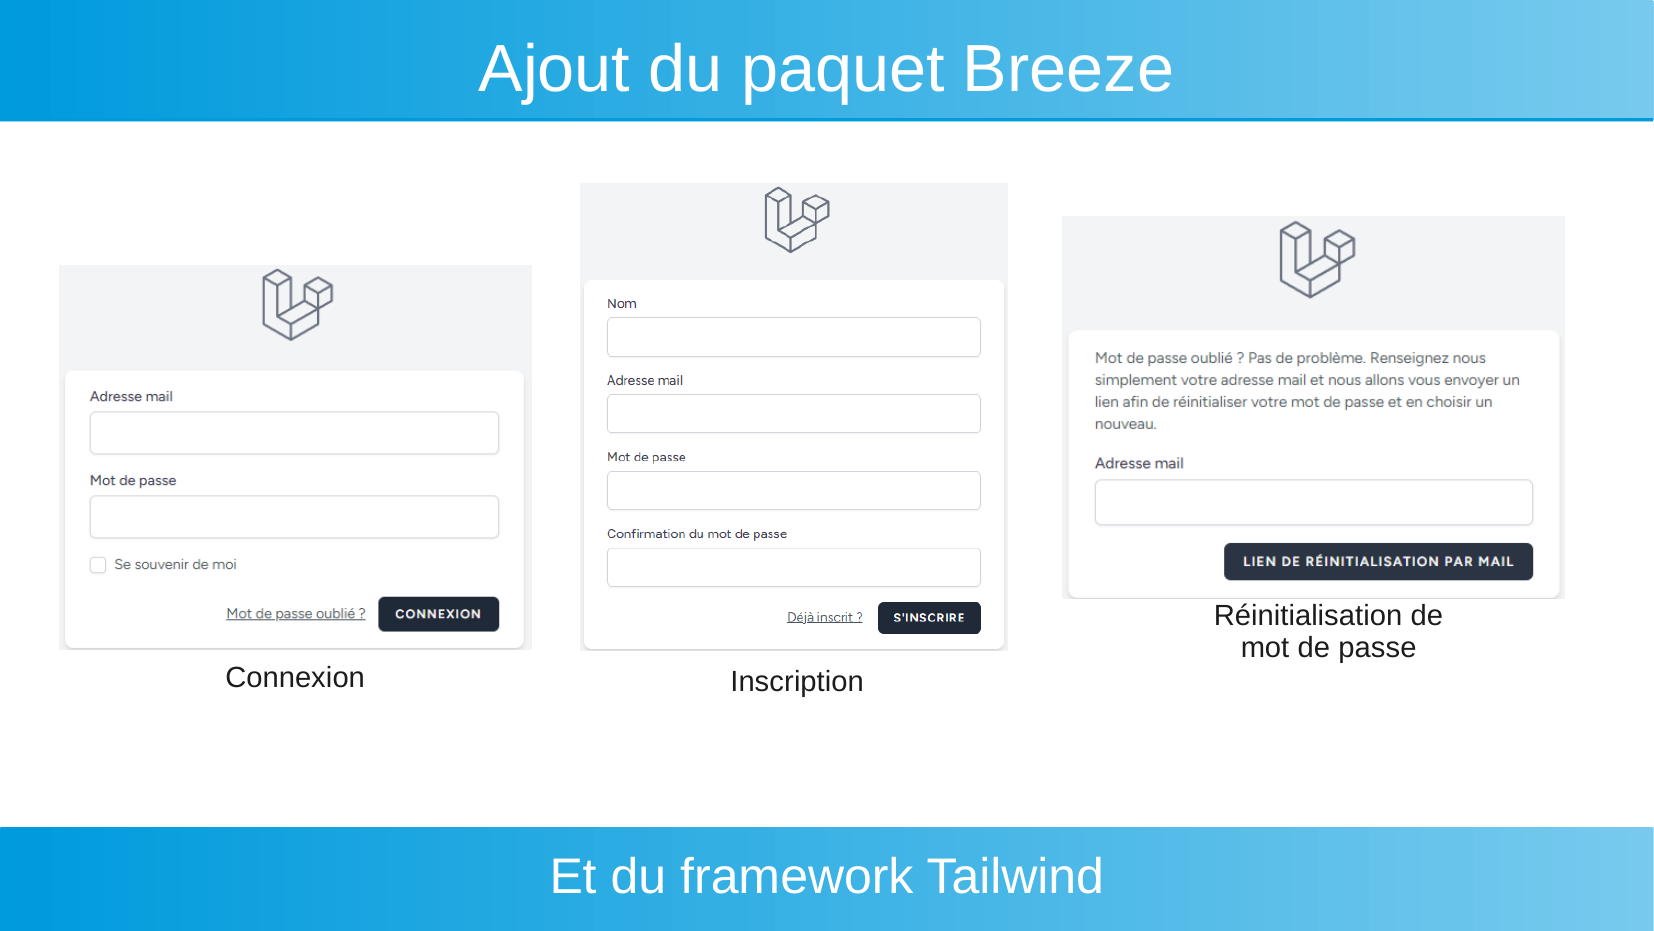

# Ajout du paquet Breeze
Réinitialisation de mot de passe
Connexion
Inscription
Et du framework Tailwind